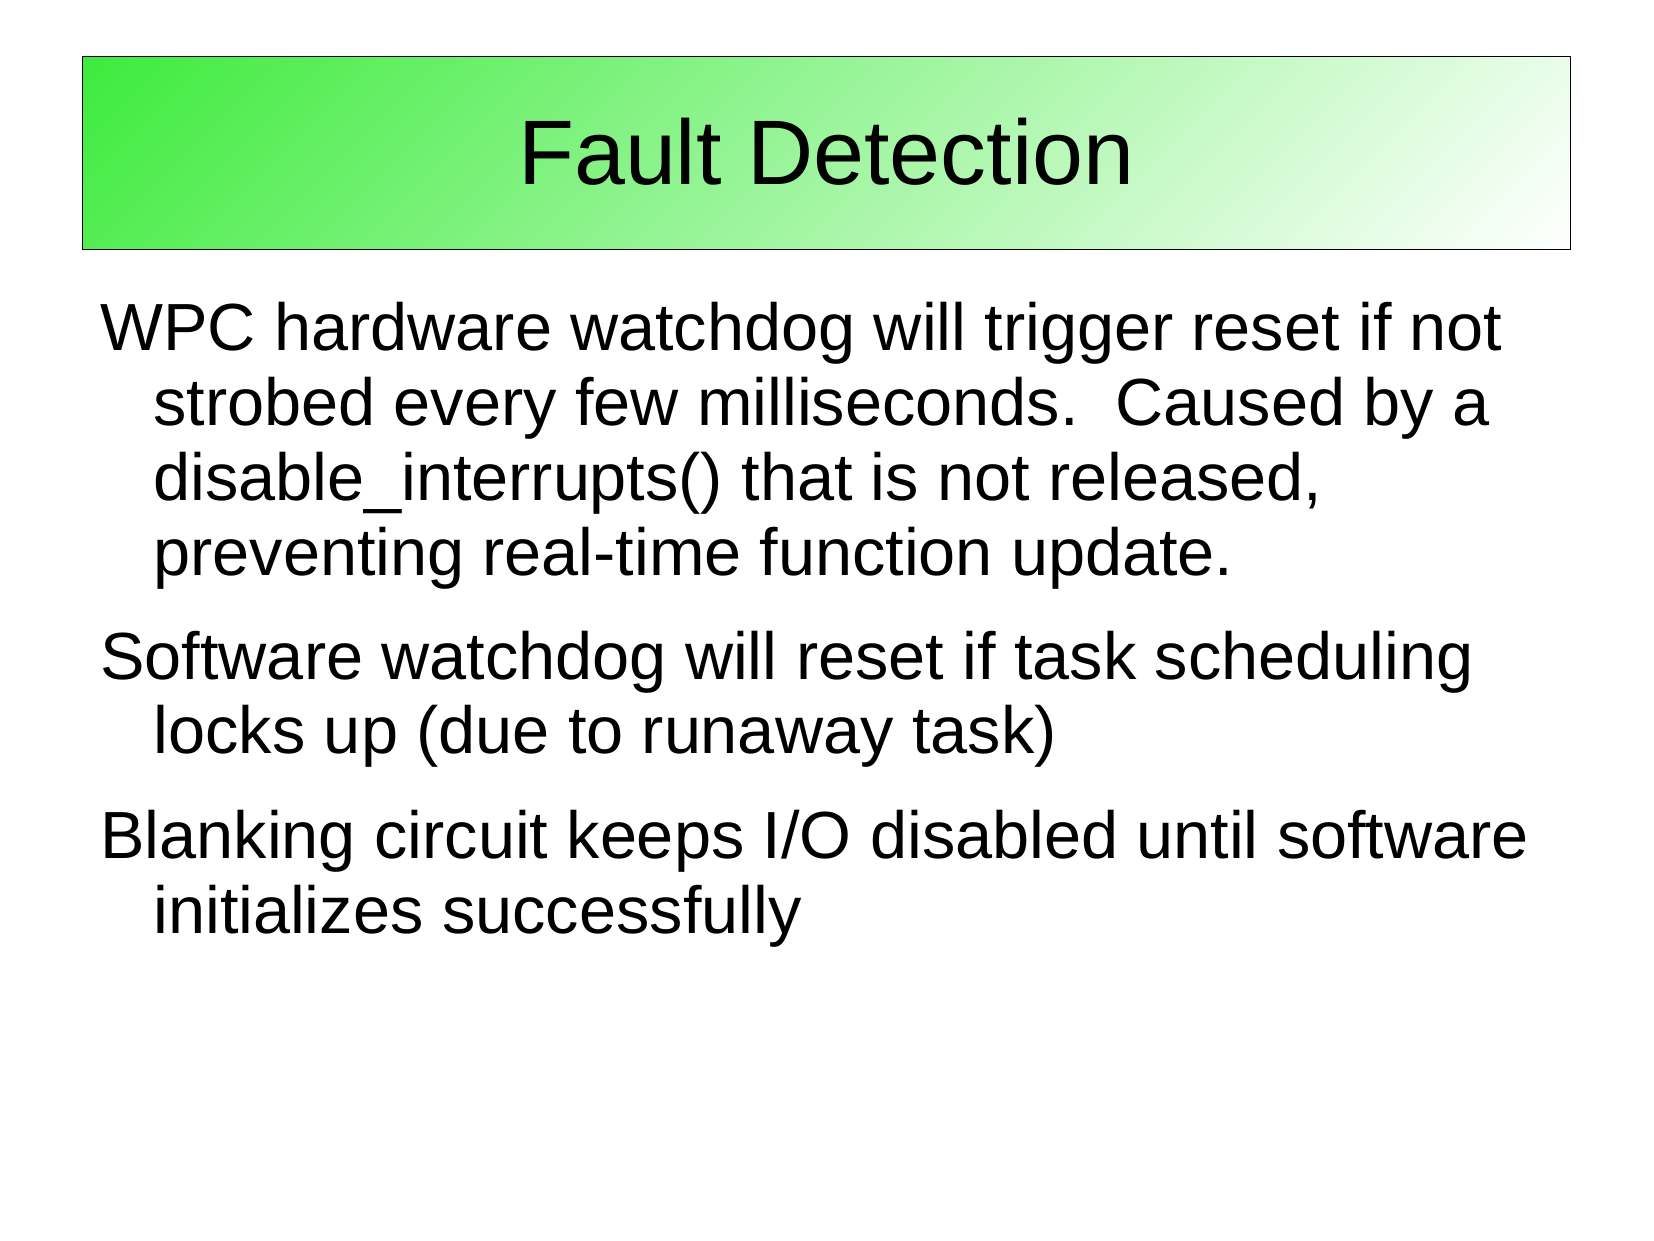

# Fault Detection
WPC hardware watchdog will trigger reset if not strobed every few milliseconds. Caused by a disable_interrupts() that is not released, preventing real-time function update.
Software watchdog will reset if task scheduling locks up (due to runaway task)
Blanking circuit keeps I/O disabled until software initializes successfully